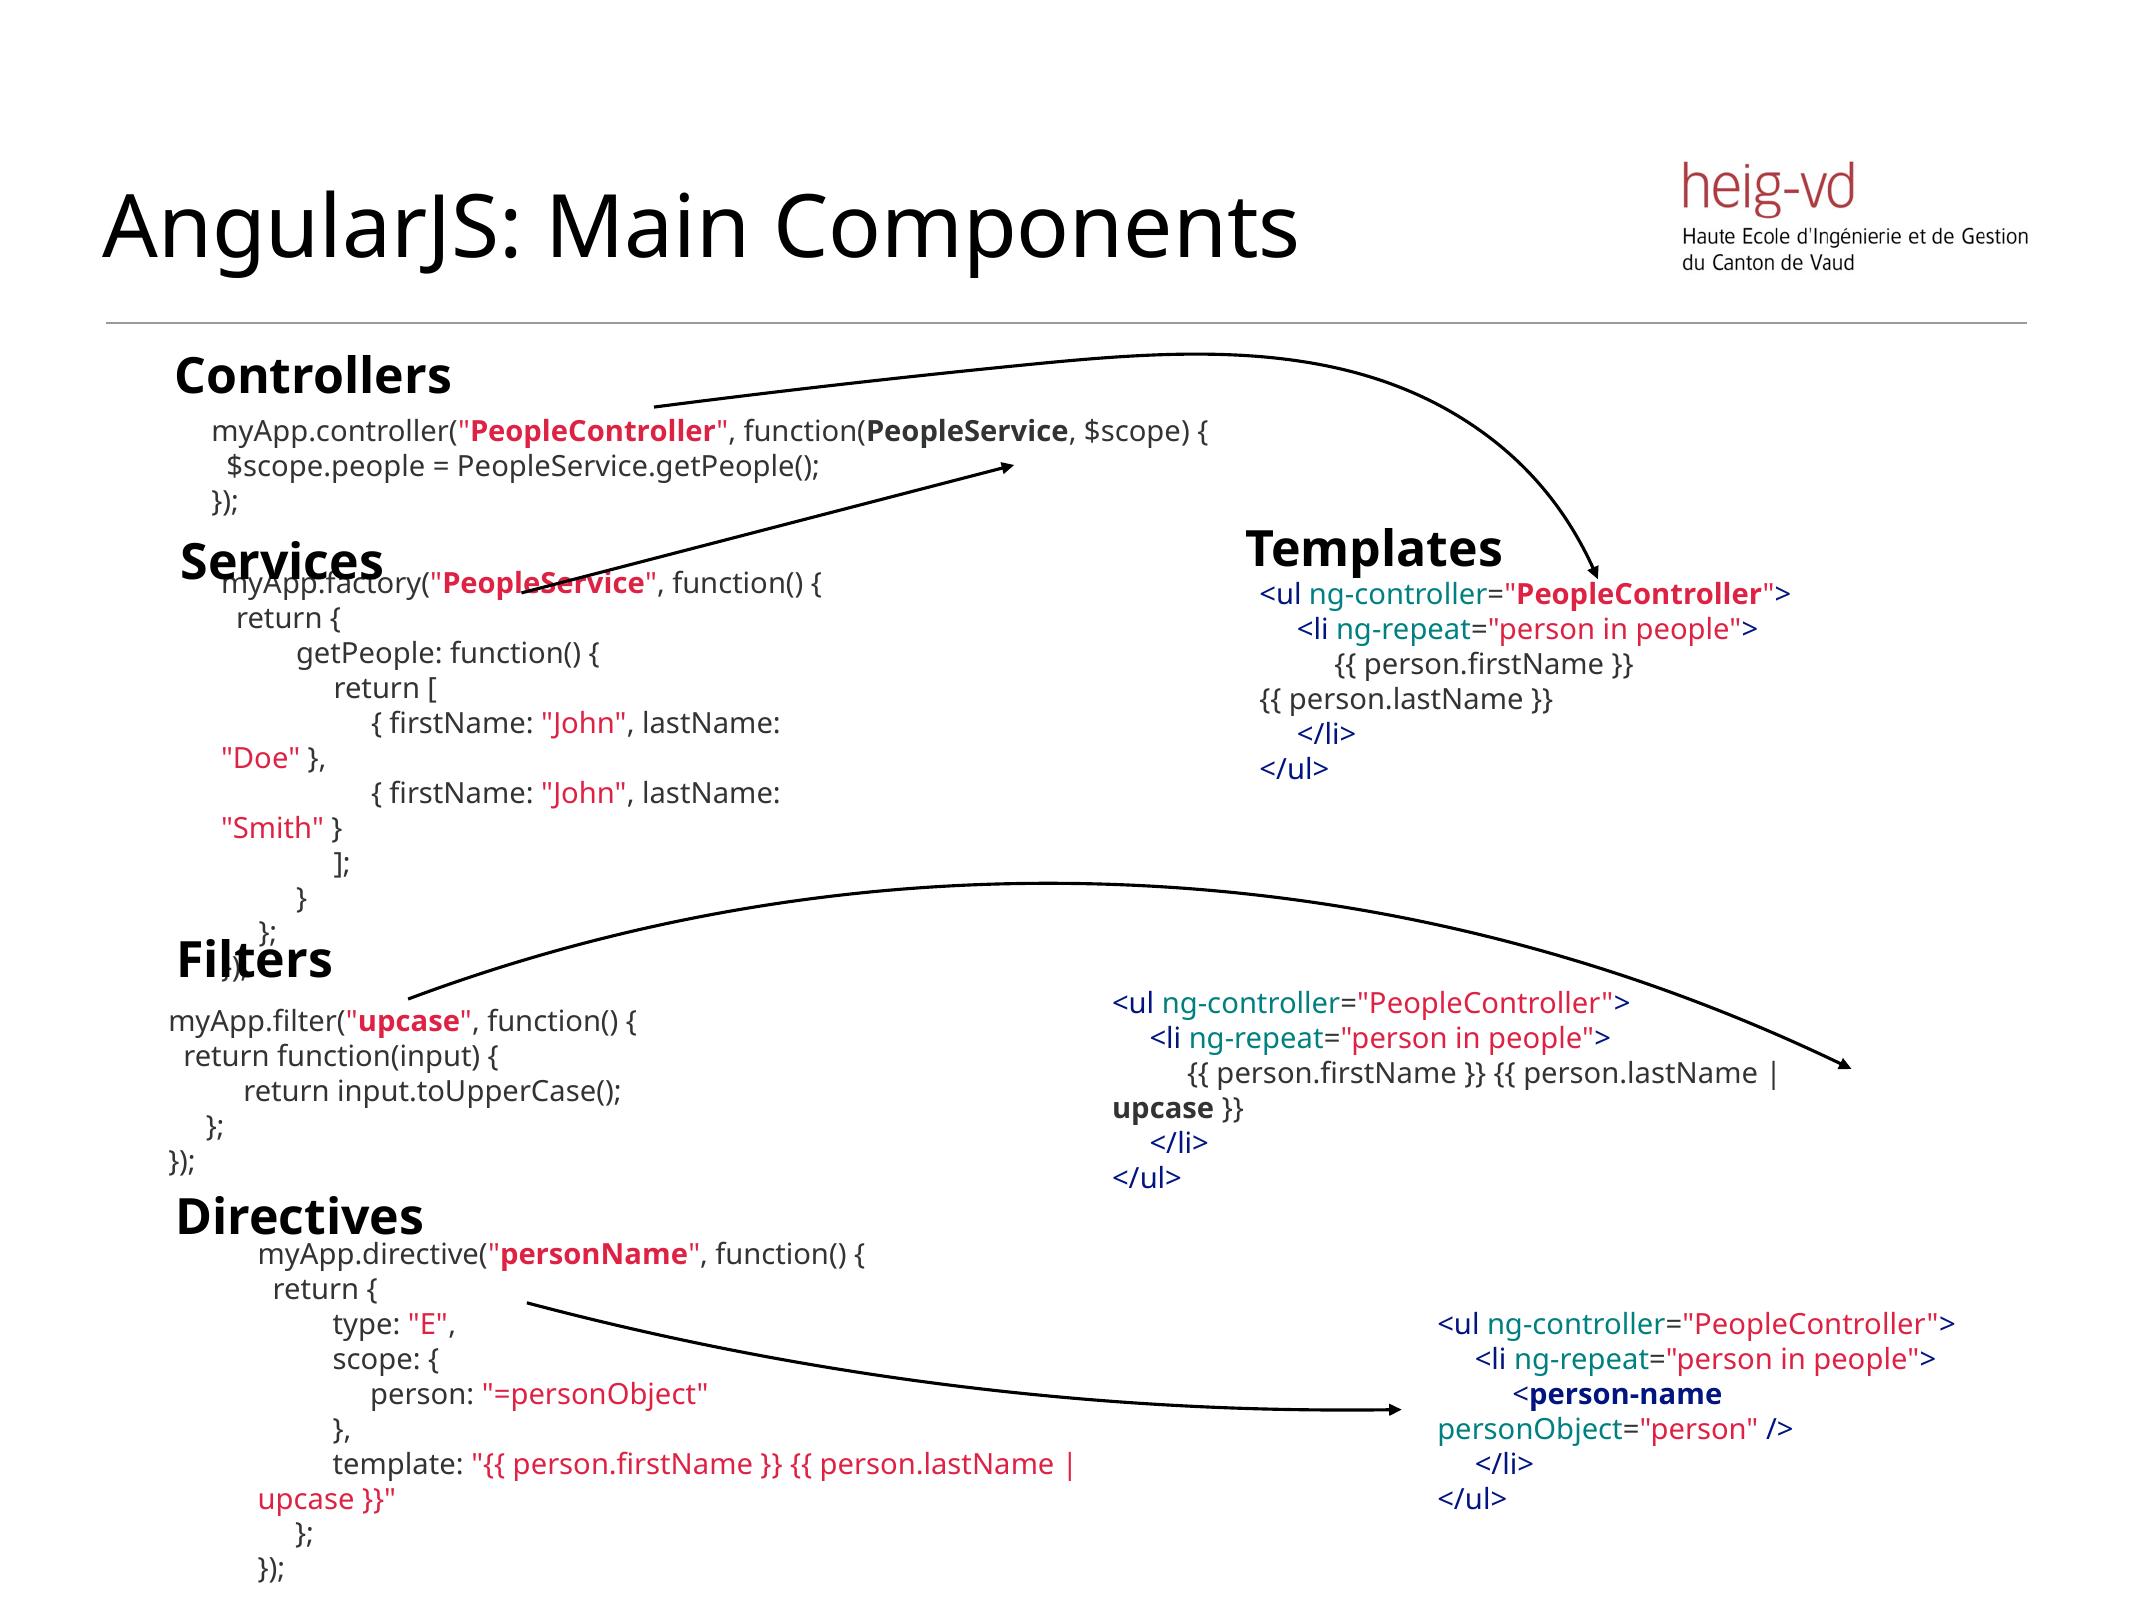

# AngularJS: Main Components
Controllers
myApp.controller("PeopleController", function(PeopleService, $scope) {
 $scope.people = PeopleService.getPeople();
});
Templates
Services
<ul ng-controller="PeopleController">
<li ng-repeat="person in people">
{{ person.firstName }} {{ person.lastName }}
</li>
</ul>
myApp.factory("PeopleService", function() {
 return {
getPeople: function() {
return [
{ firstName: "John", lastName: "Doe" },
{ firstName: "John", lastName: "Smith" }
];
}
};
});
Filters
myApp.filter("upcase", function() {
 return function(input) {
return input.toUpperCase();
};
});
<ul ng-controller="PeopleController">
<li ng-repeat="person in people">
{{ person.firstName }} {{ person.lastName | upcase }}
</li>
</ul>
Directives
myApp.directive("personName", function() {
 return {
type: "E",
scope: {
person: "=personObject"
},
template: "{{ person.firstName }} {{ person.lastName | upcase }}"
};
});
<ul ng-controller="PeopleController">
<li ng-repeat="person in people">
<person-name personObject="person" />
</li>
</ul>